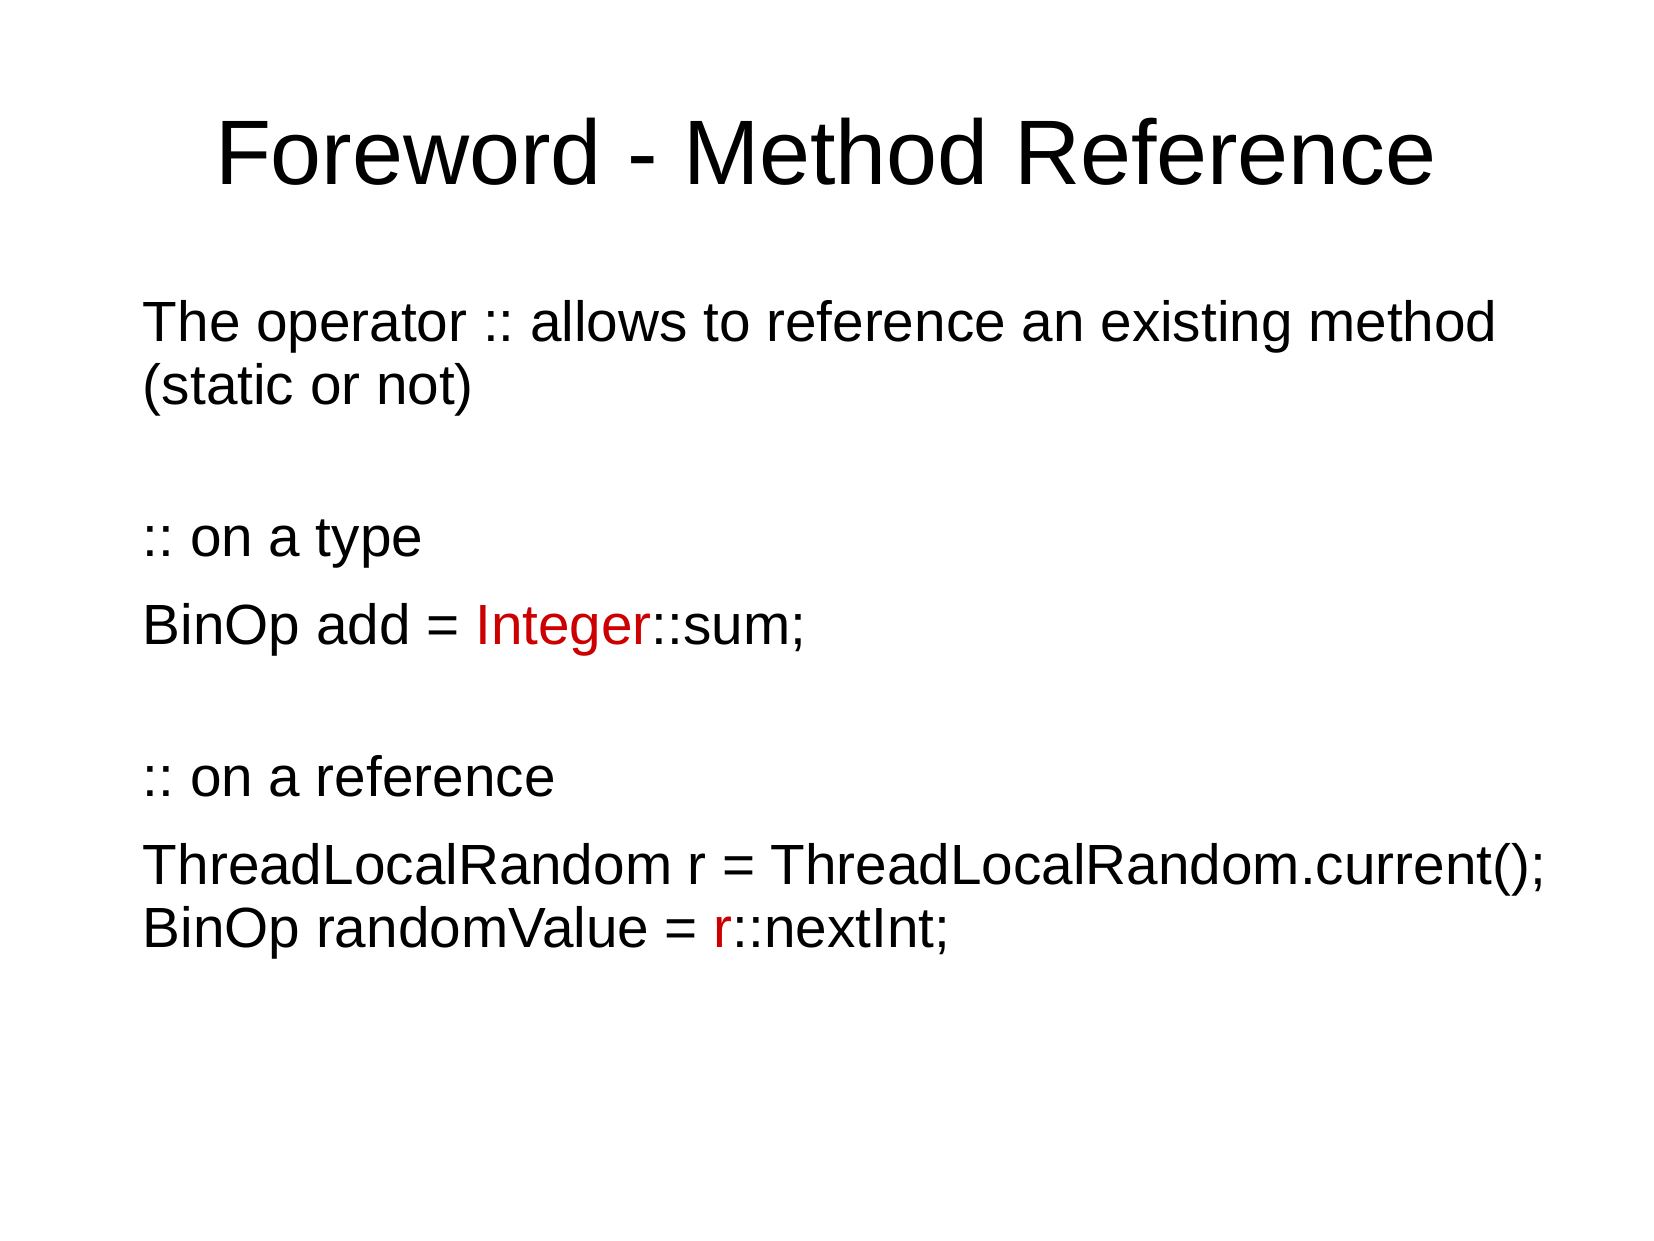

# Foreword - Method Reference
The operator :: allows to reference an existing method (static or not)
:: on a type
BinOp add = Integer::sum;
:: on a reference
ThreadLocalRandom r = ThreadLocalRandom.current();
BinOp randomValue = r::nextInt;